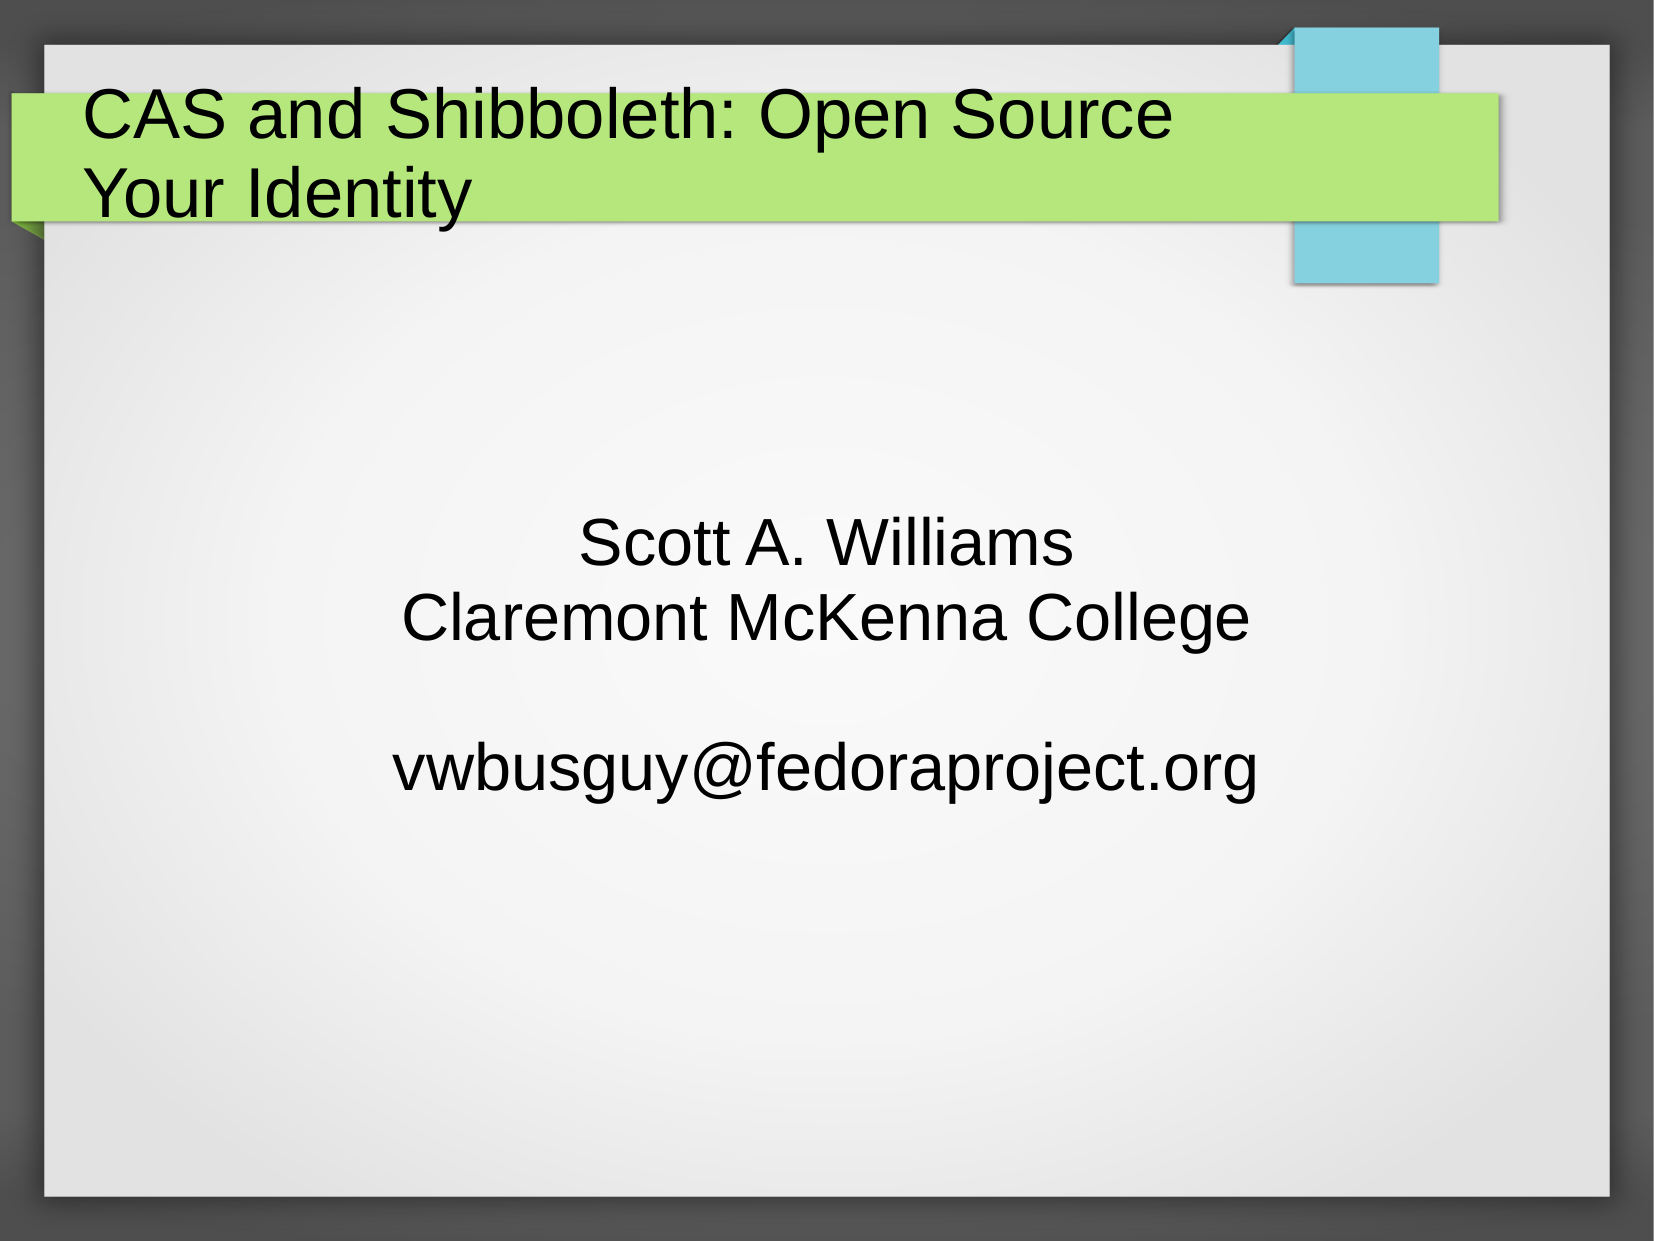

# CAS and Shibboleth: Open Source Your Identity
Scott A. Williams
Claremont McKenna College
vwbusguy@fedoraproject.org